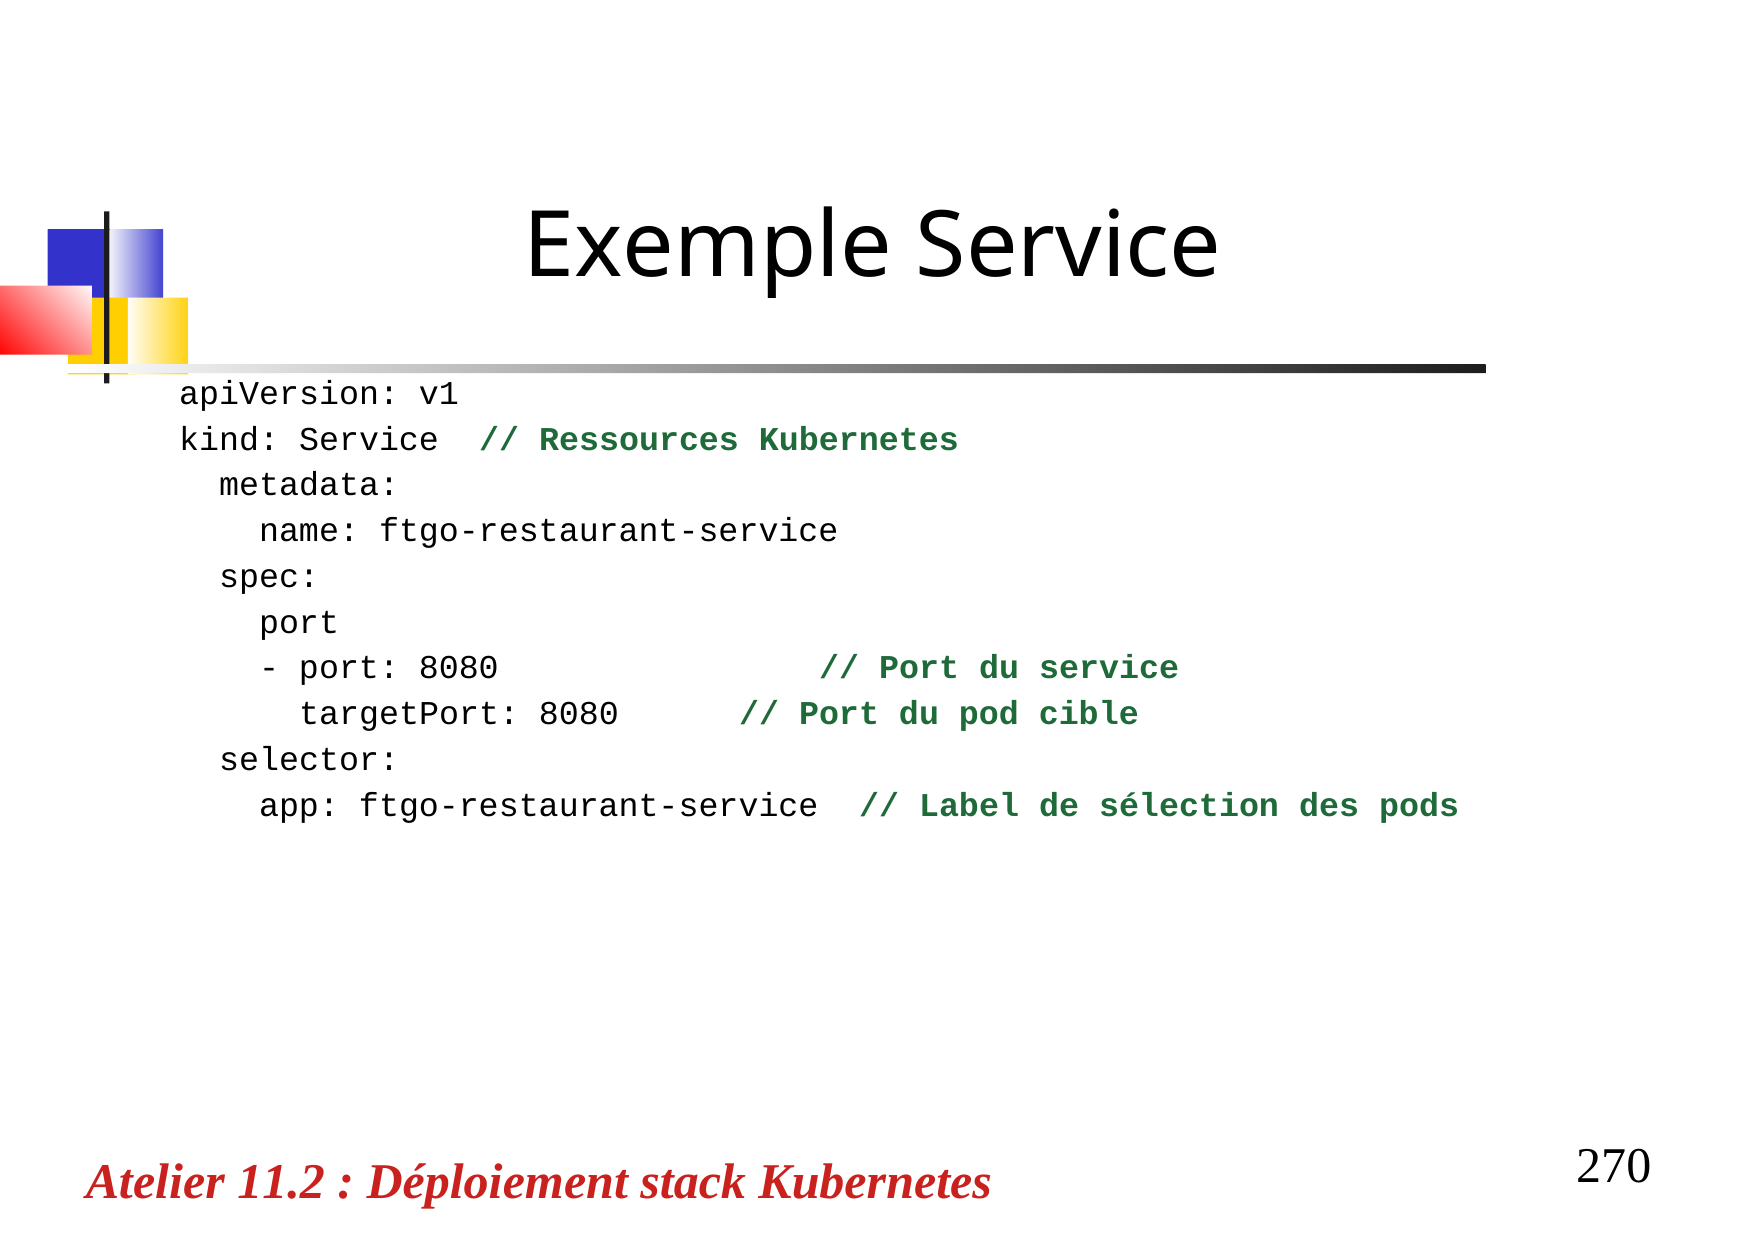

# Exemple Service
apiVersion: v1
kind: Service // Ressources Kubernetes
 metadata:
 name: ftgo-restaurant-service
 spec:
 port
 - port: 8080 // Port du service
 targetPort: 8080 // Port du pod cible
 selector:
 app: ftgo-restaurant-service // Label de sélection des pods
Atelier 11.2 : Déploiement stack Kubernetes